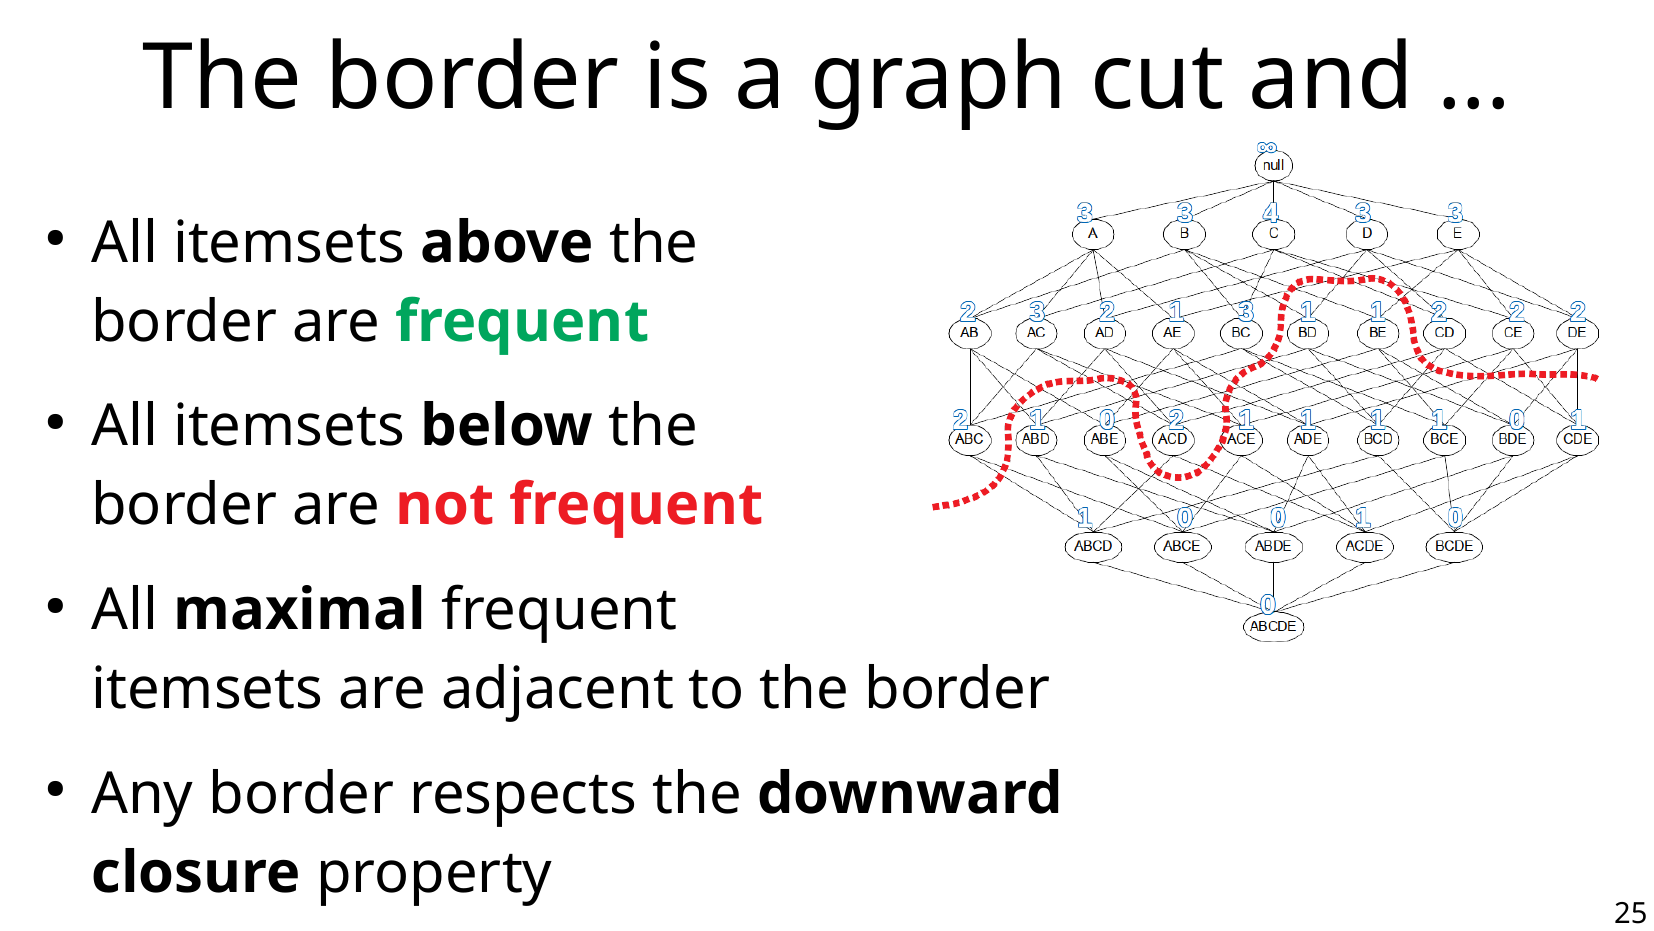

# The border is a graph cut and ...
All itemsets above the
border are frequent
All itemsets below the
border are not frequent
All maximal frequent
itemsets are adjacent to the border
Any border respects the downward
closure property
25